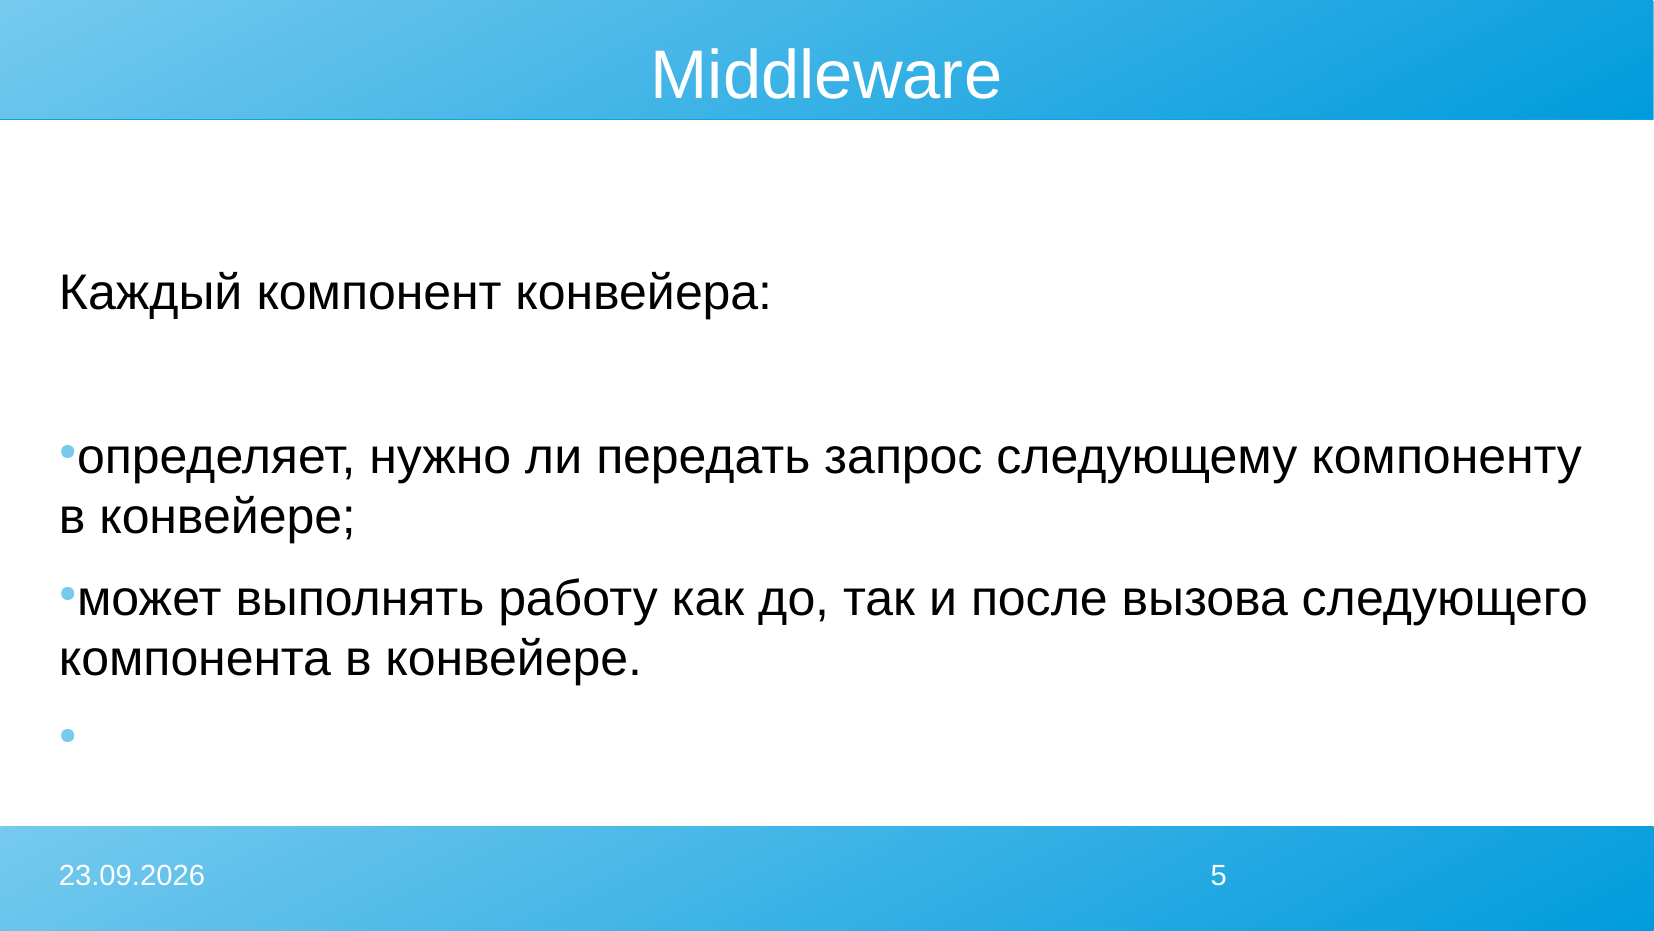

# Middleware
Каждый компонент конвейера:
определяет, нужно ли передать запрос следующему компоненту в конвейере;
может выполнять работу как до, так и после вызова следующего компонента в конвейере.